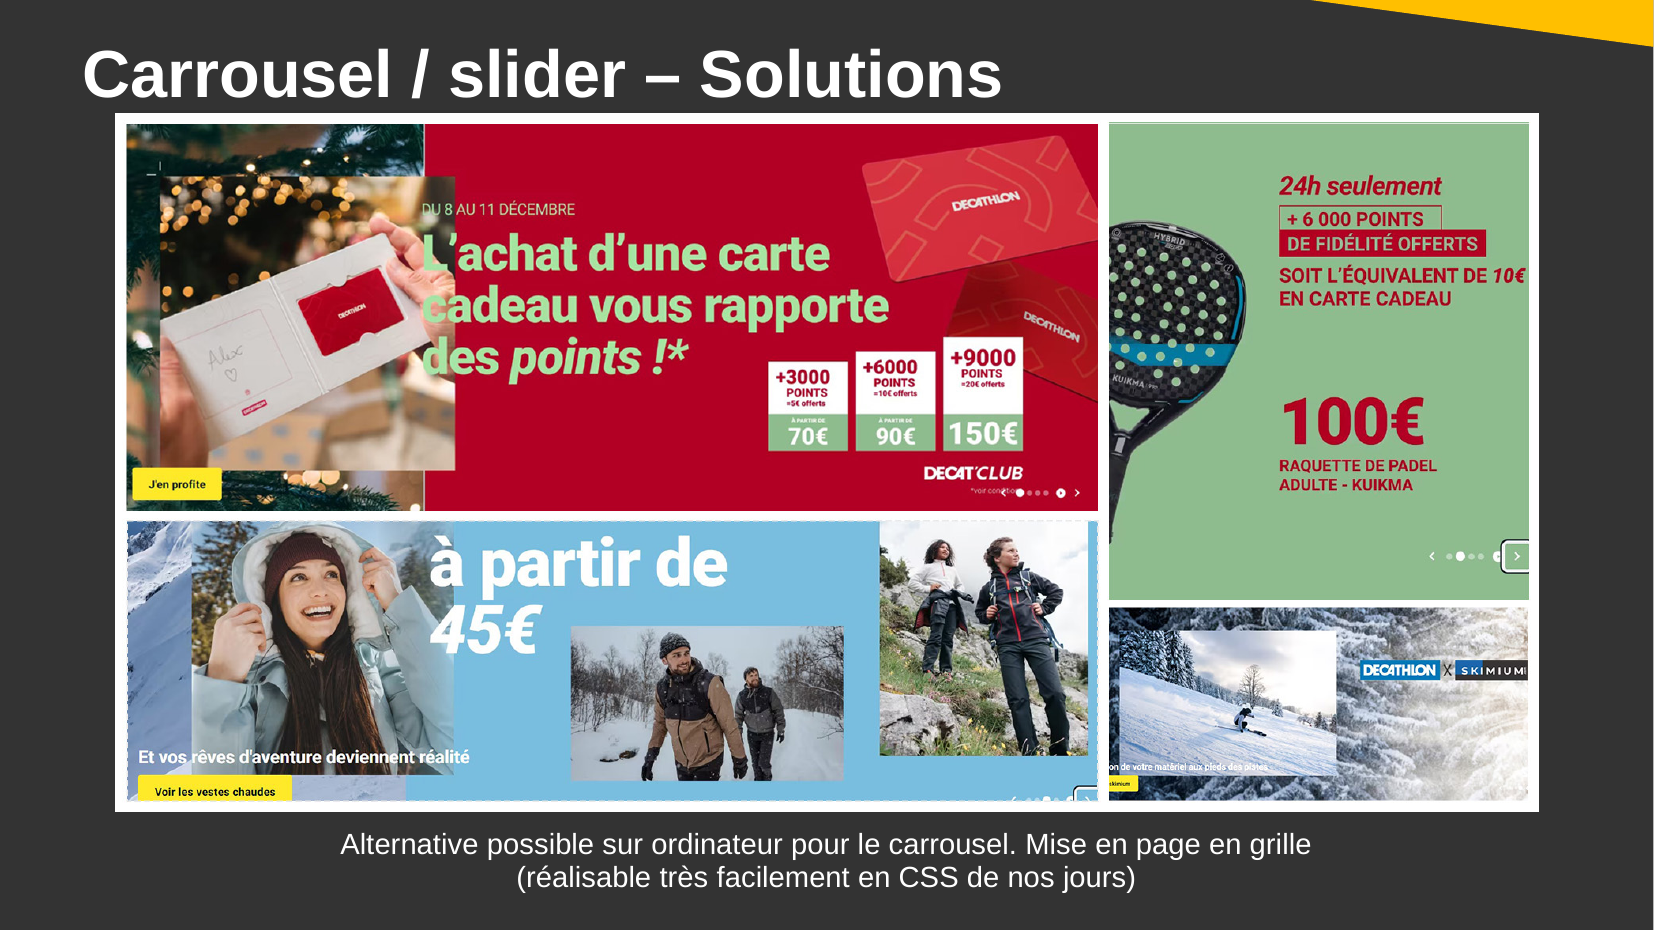

# Carrousel / slider – Solutions
Alternative possible sur ordinateur pour le carrousel. Mise en page en grille
(réalisable très facilement en CSS de nos jours)